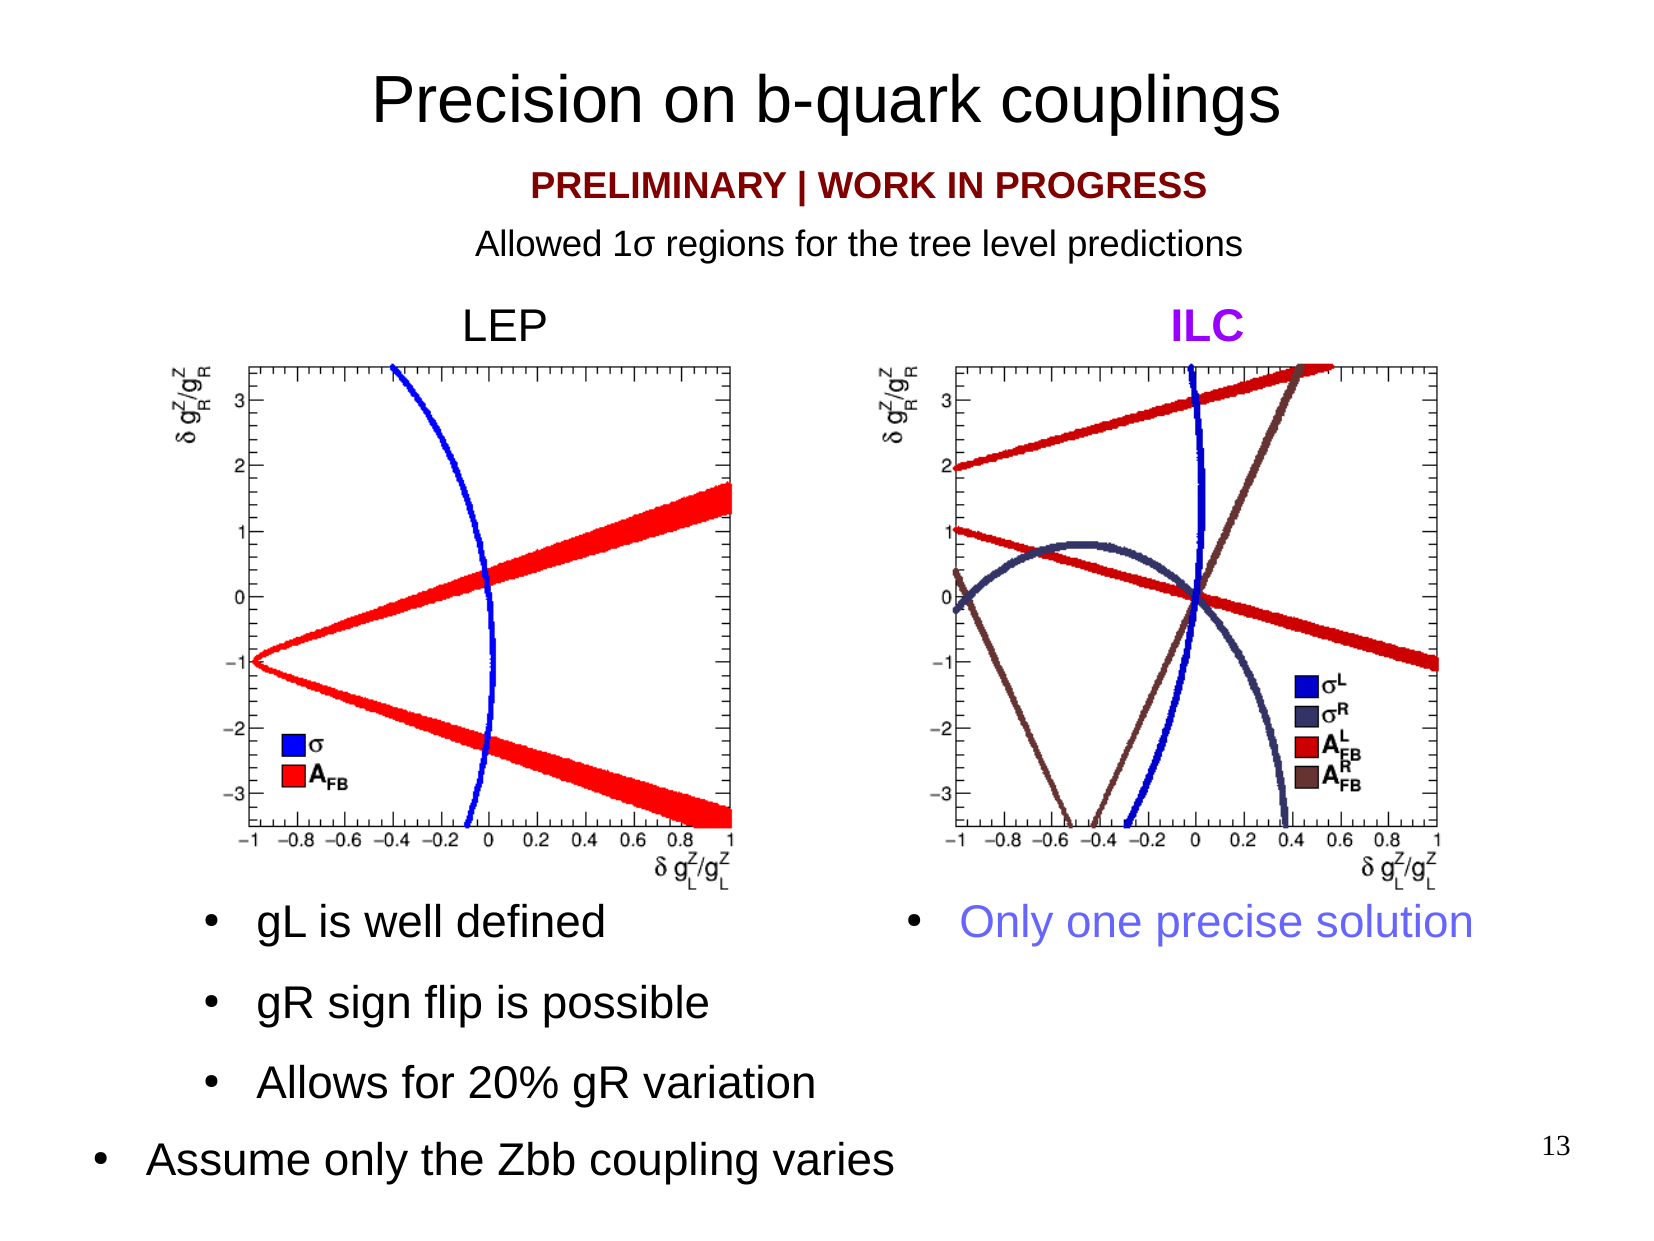

# Precision on b-quark couplings
PRELIMINARY | WORK IN PROGRESS
Allowed 1σ regions for the tree level predictions
LEP
ILC
gL is well defined
gR sign flip is possible
Allows for 20% gR variation
Only one precise solution
Assume only the Zbb coupling varies
13